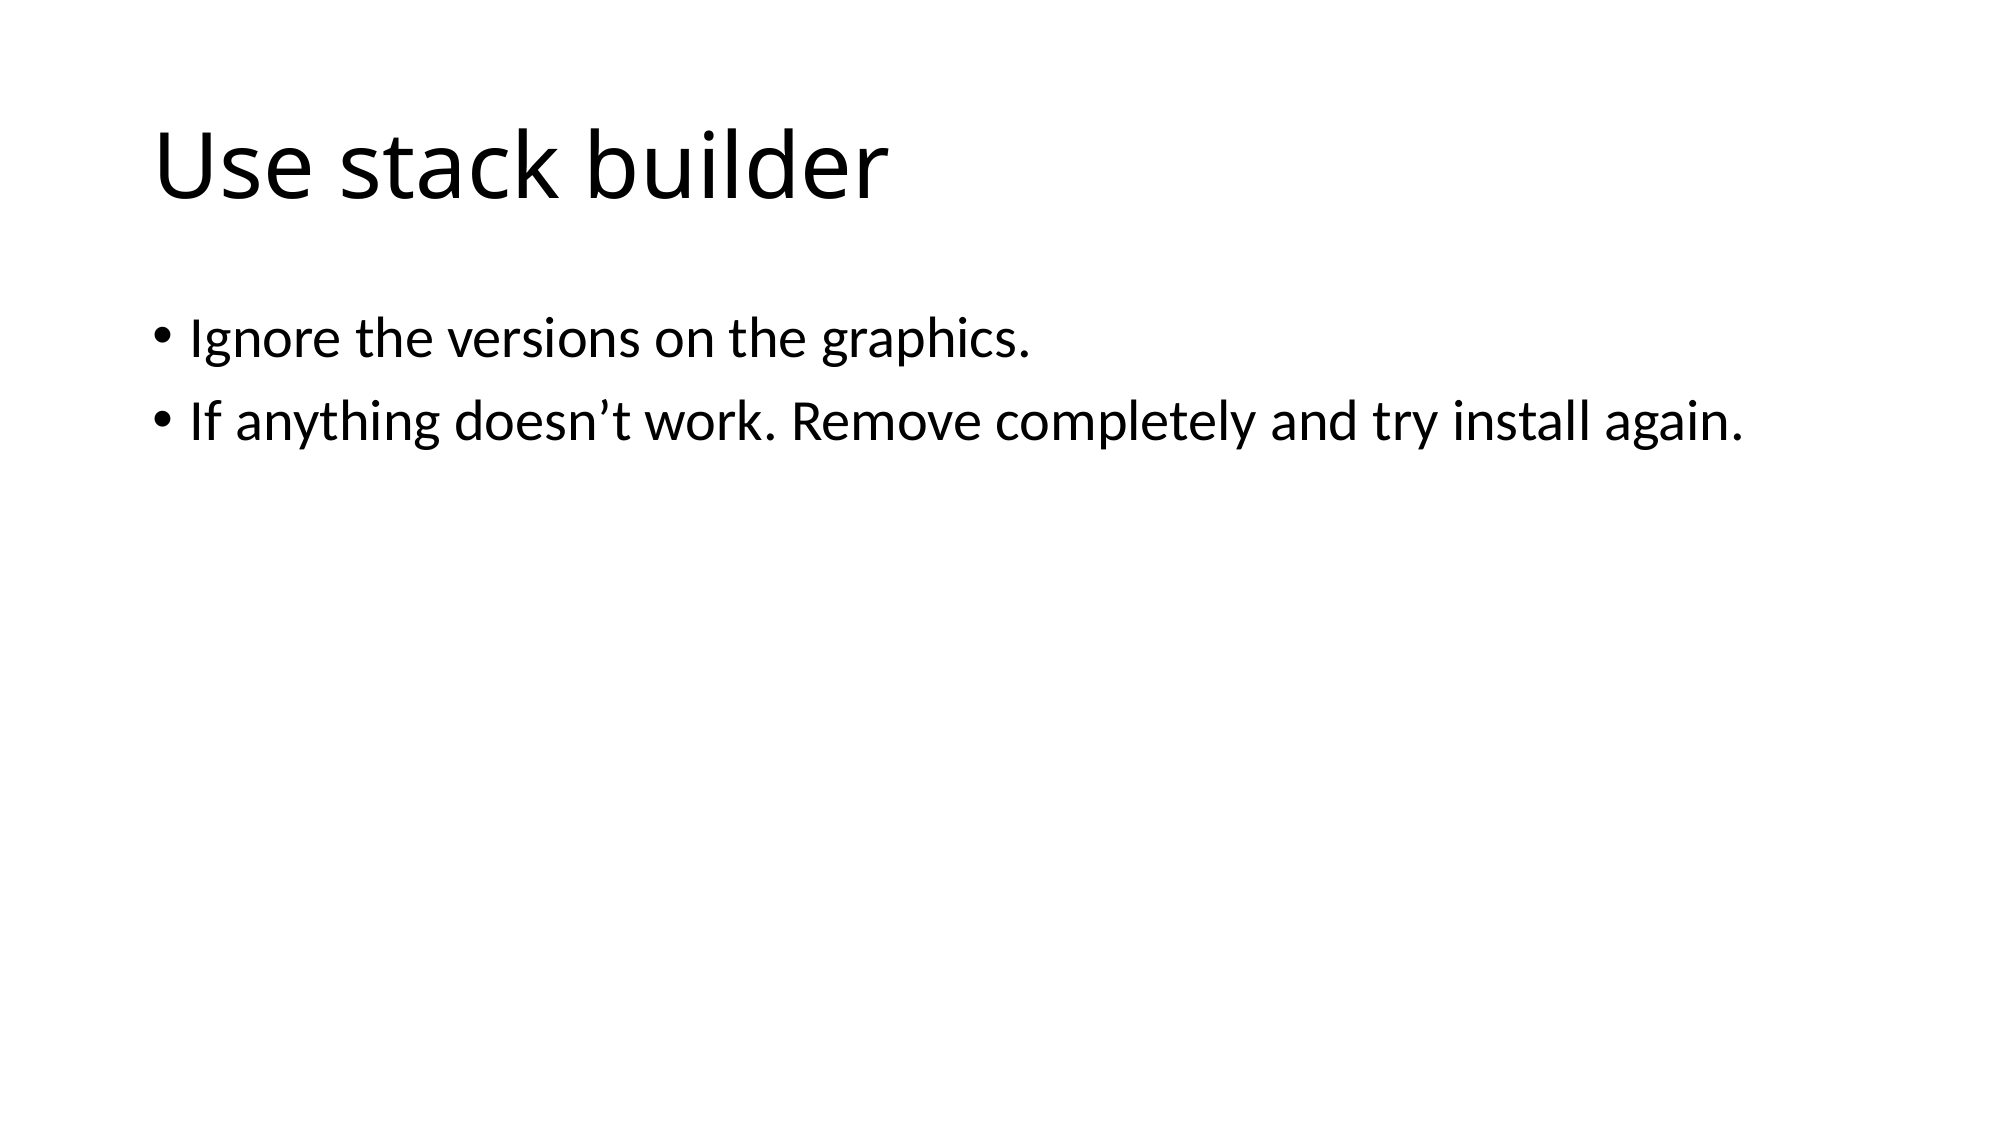

# Use stack builder
Ignore the versions on the graphics.
If anything doesn’t work. Remove completely and try install again.